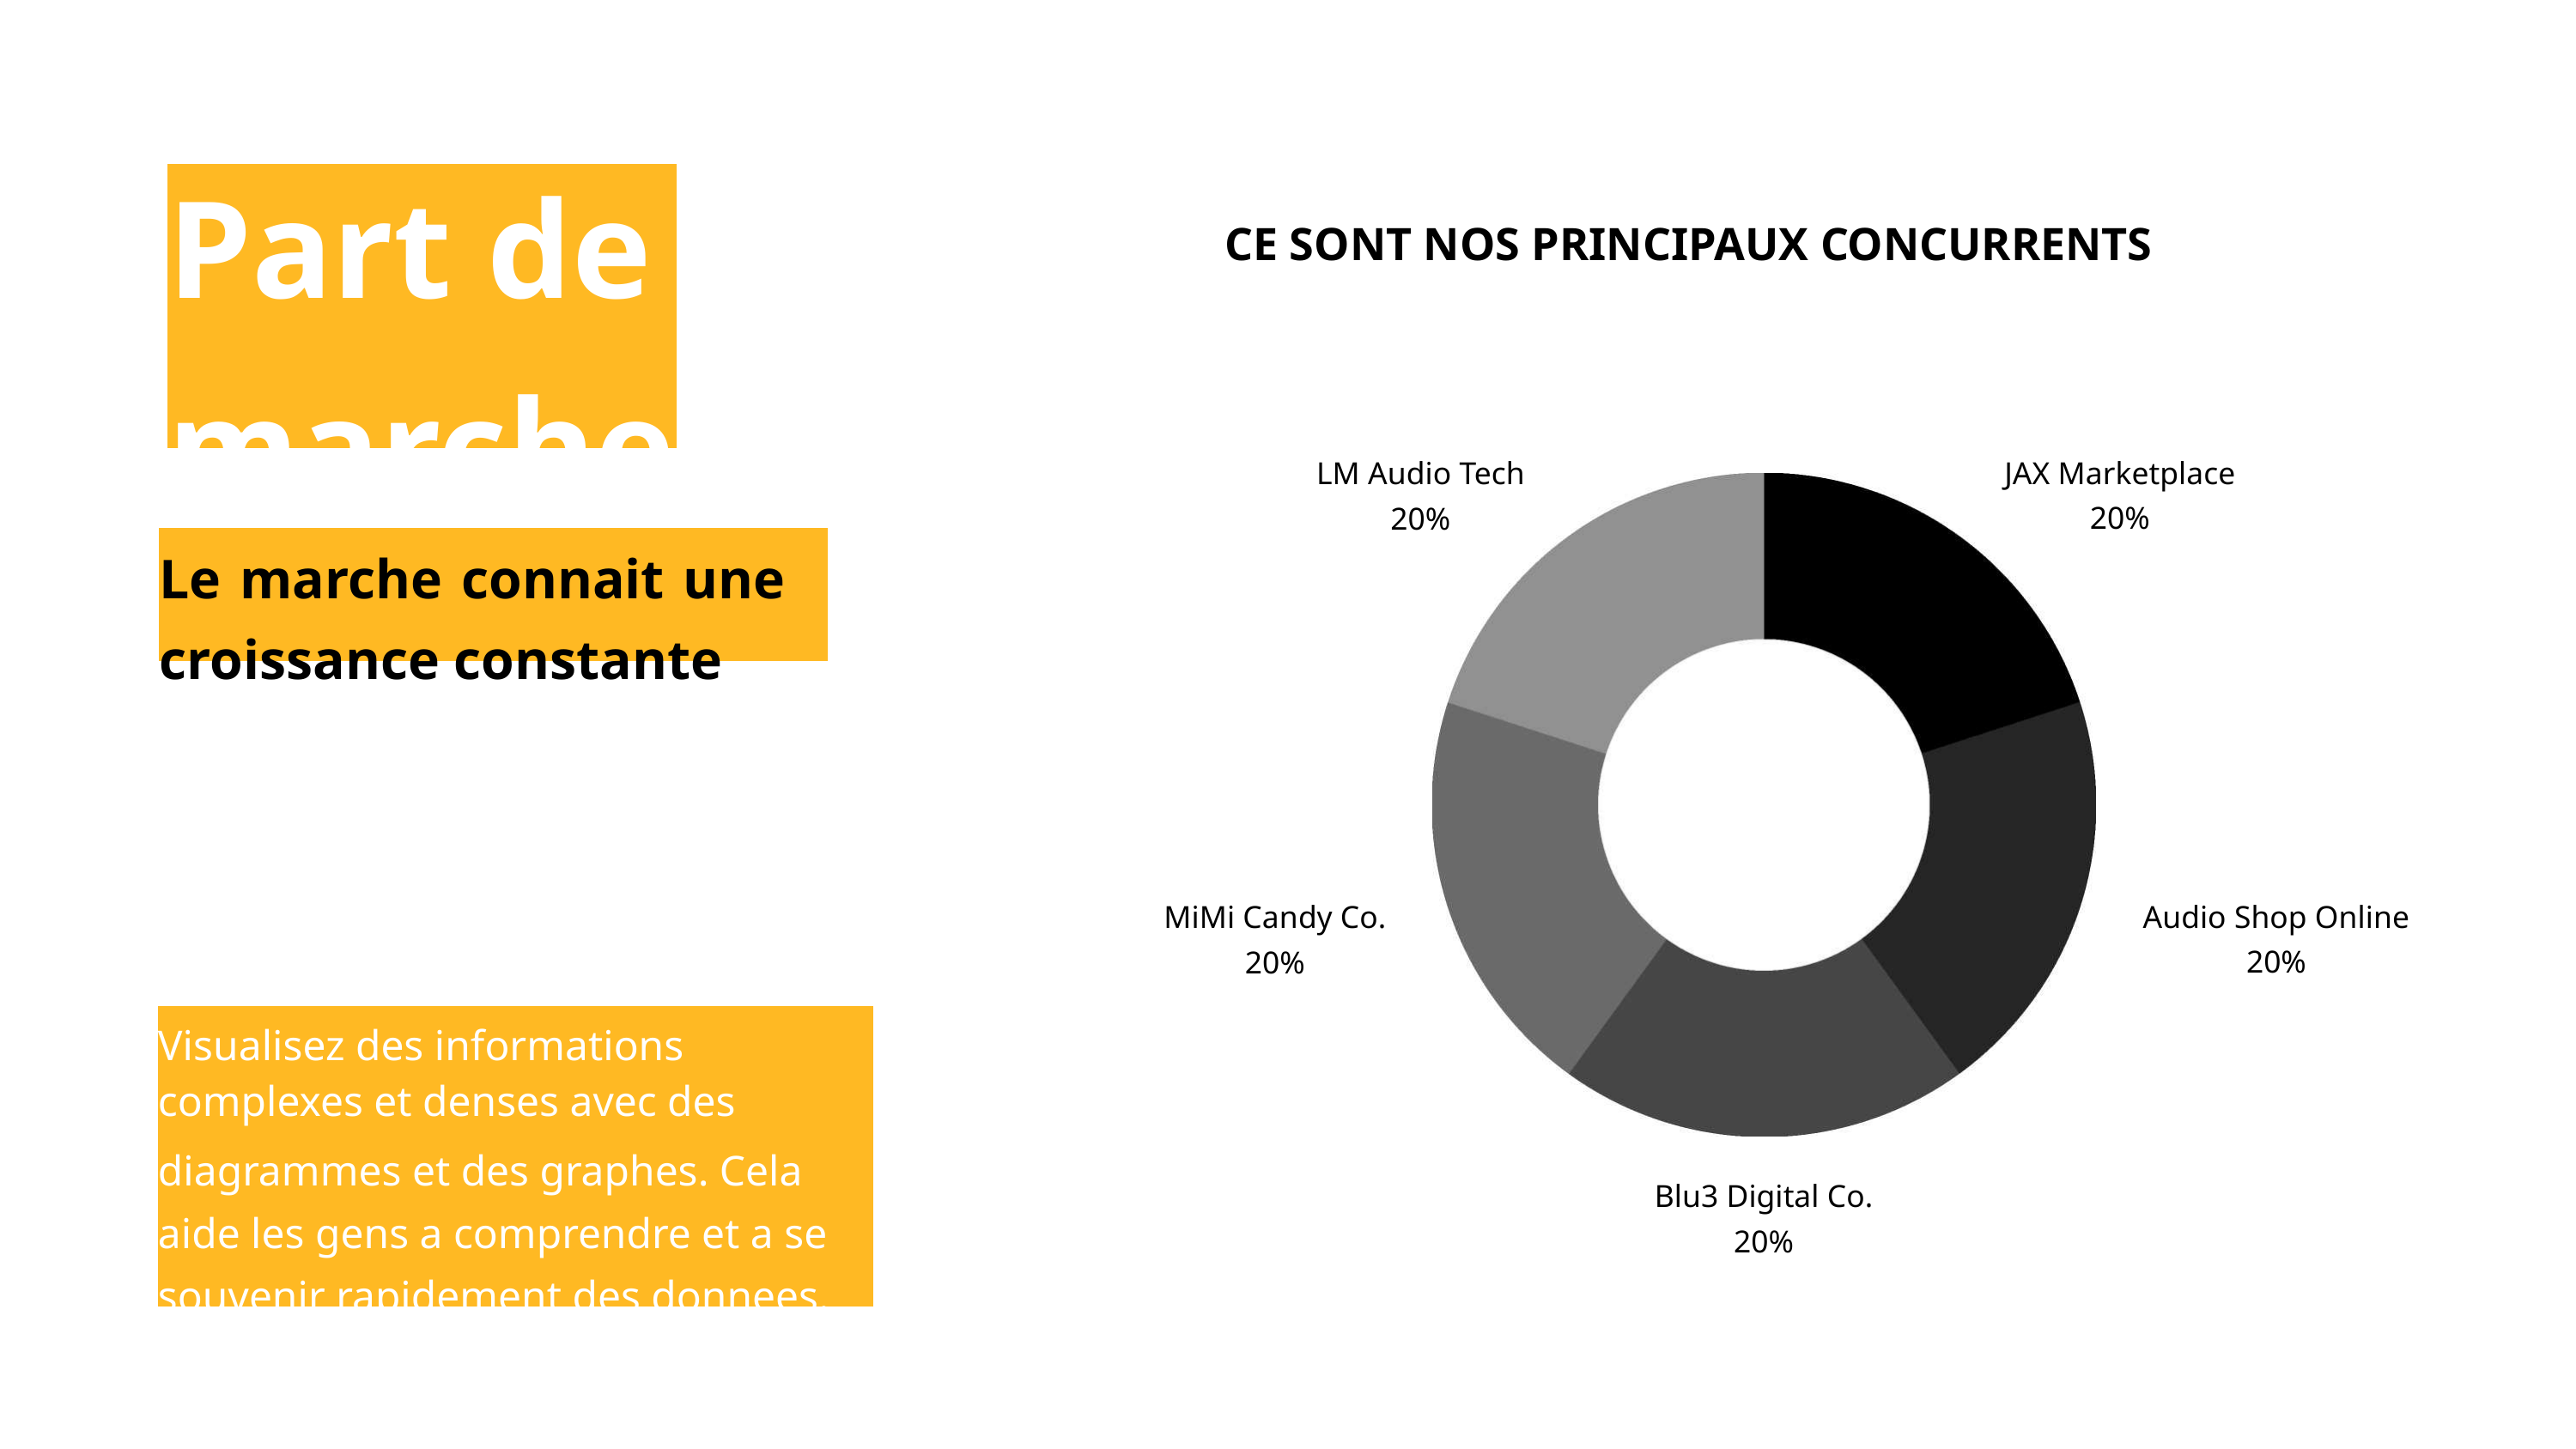

Part de
marche
CE SONT NOS PRINCIPAUX CONCURRENTS
LM Audio Tech 20%
JAX Marketplace 20%
Le marche connait une croissance constante
MiMi Candy Co. 20%
Audio Shop Online 20%
Visualisez des informations complexes et denses avec des diagrammes et des graphes. Cela aide les gens a comprendre et a se souvenir rapidement des donnees.
Blu3 Digital Co. 20%